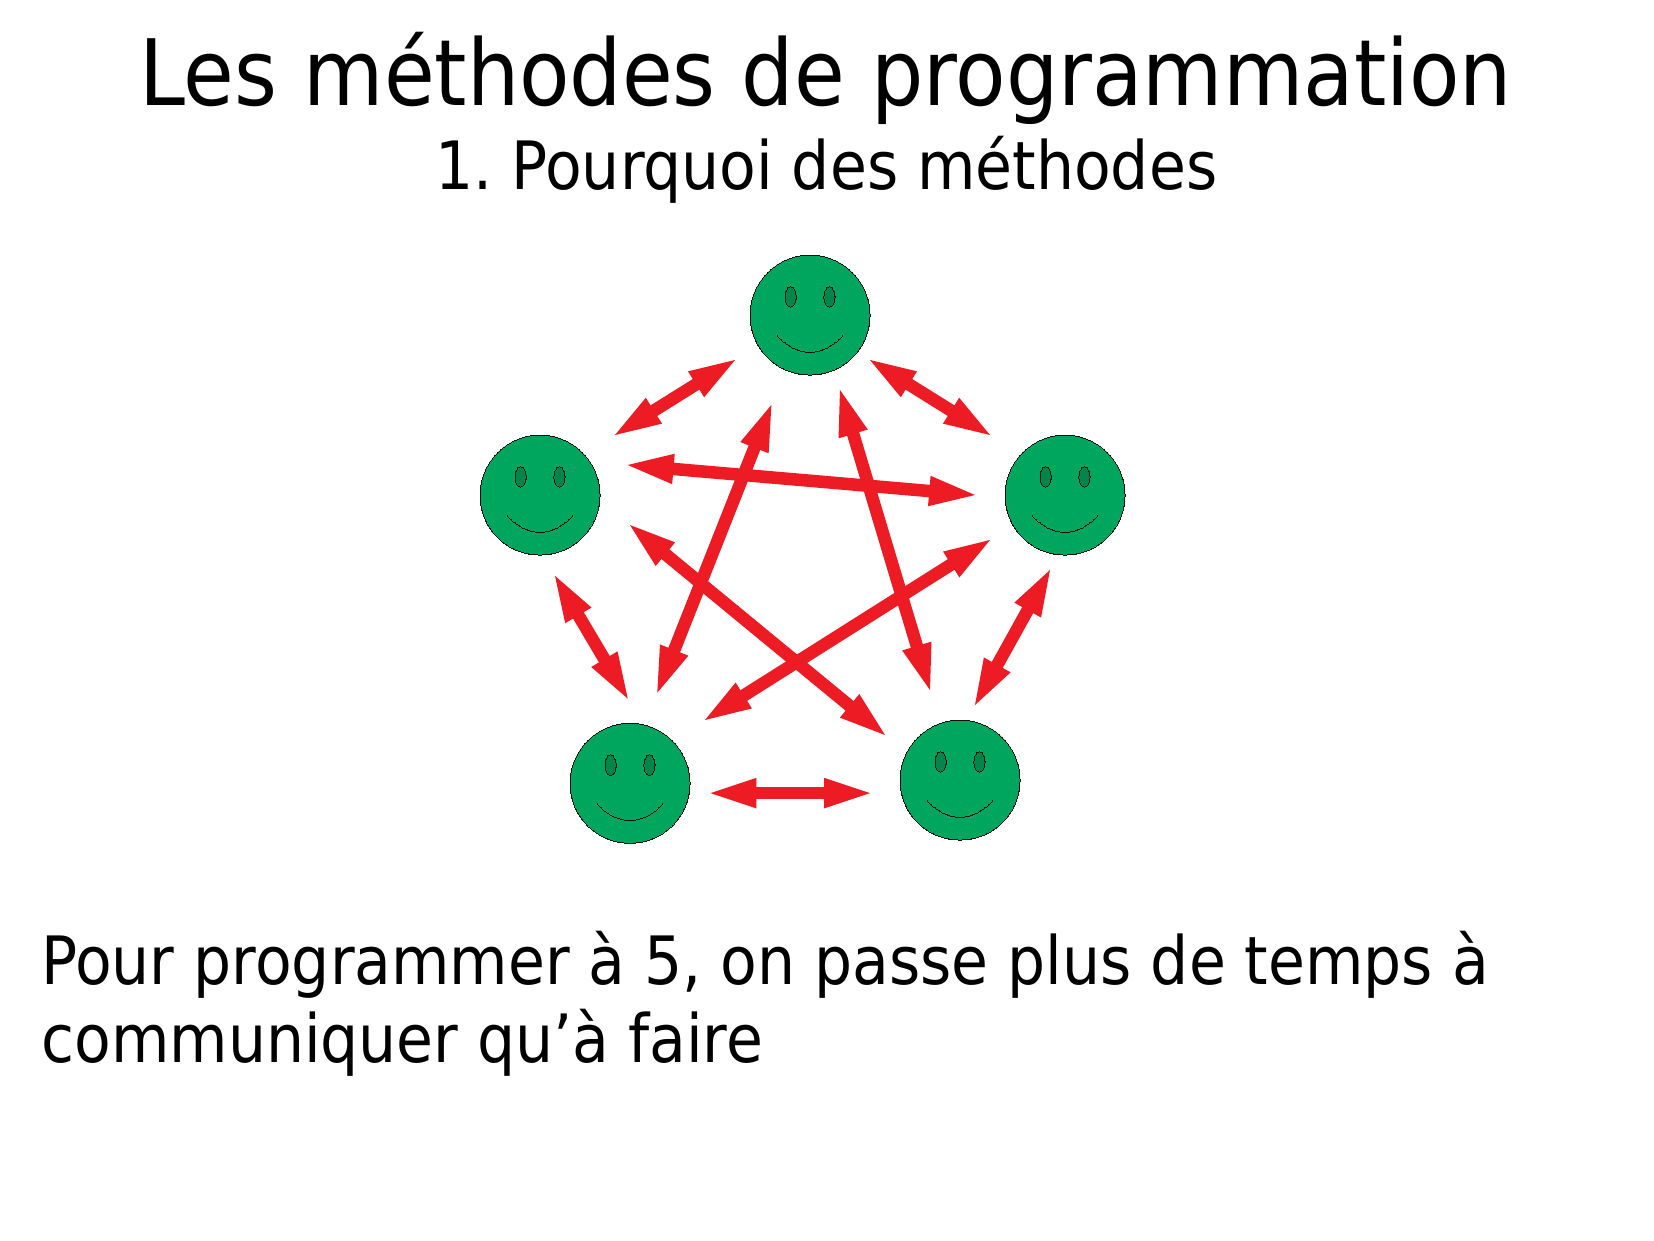

# Les méthodes de programmation 1. Pourquoi des méthodes
Pour programmer à 5, on passe plus de temps à communiquer qu’à faire